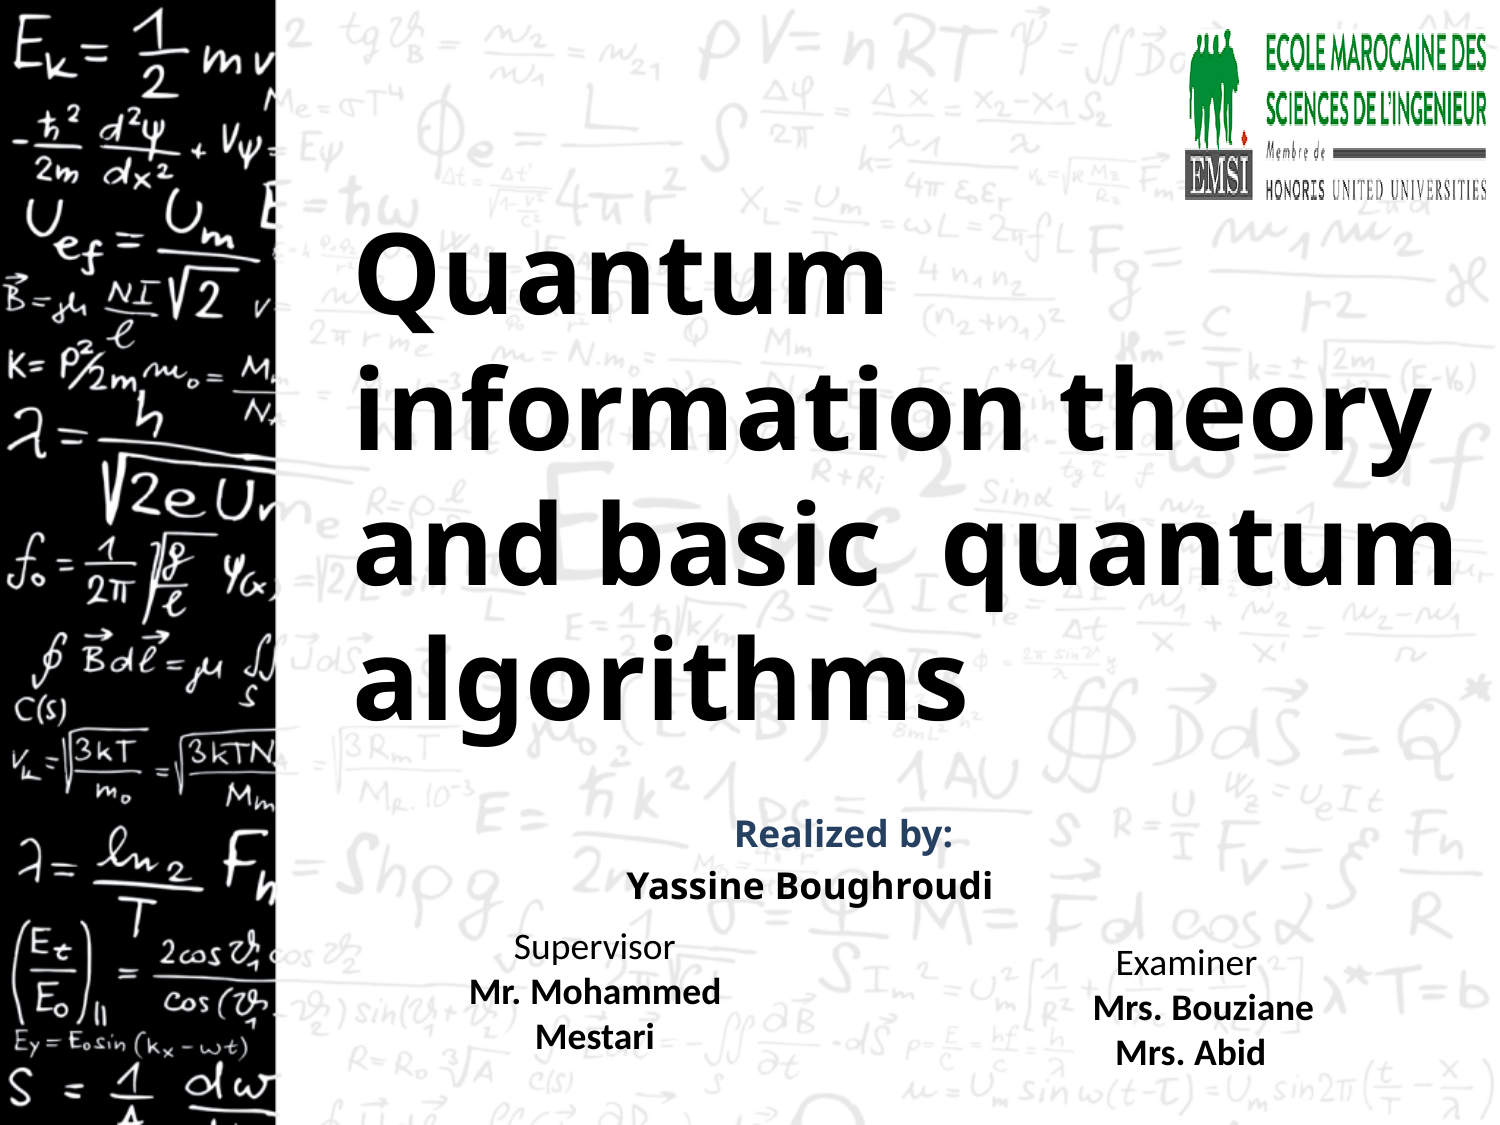

# Quantum information theory and basic quantum algorithms
Realized by:
 Yassine Boughroudi
Supervisor
Mr. Mohammed Mestari
Examiner
 Mrs. Bouziane
Mrs. Abid